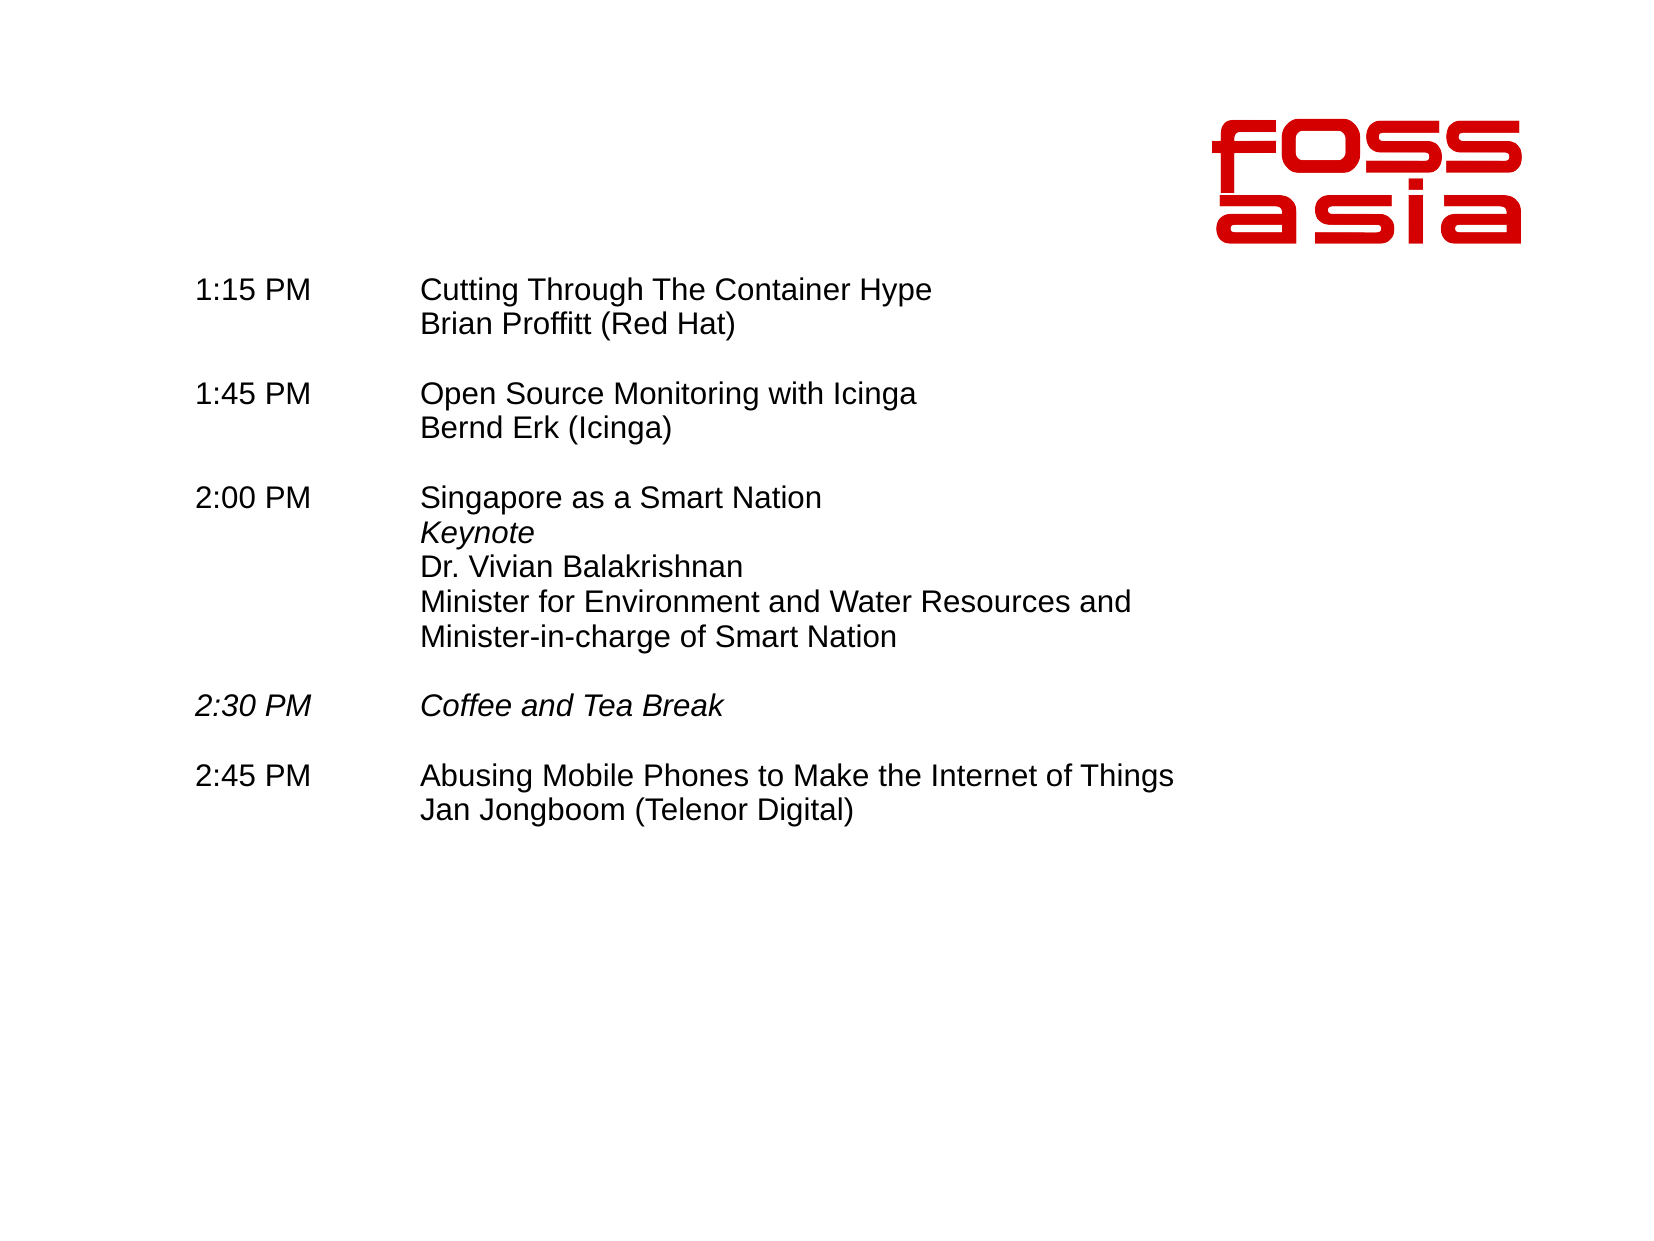

# 1:15 PM		Cutting Through The Container Hype Brian Proffitt (Red Hat) 1:45 PM		Open Source Monitoring with Icinga Bernd Erk (Icinga) 2:00 PM		Singapore as a Smart Nation Keynote Dr. Vivian Balakrishnan Minister for Environment and Water Resources and Minister-in-charge of Smart Nation 2:30 PM		Coffee and Tea Break 2:45 PM		Abusing Mobile Phones to Make the Internet of Things Jan Jongboom (Telenor Digital)